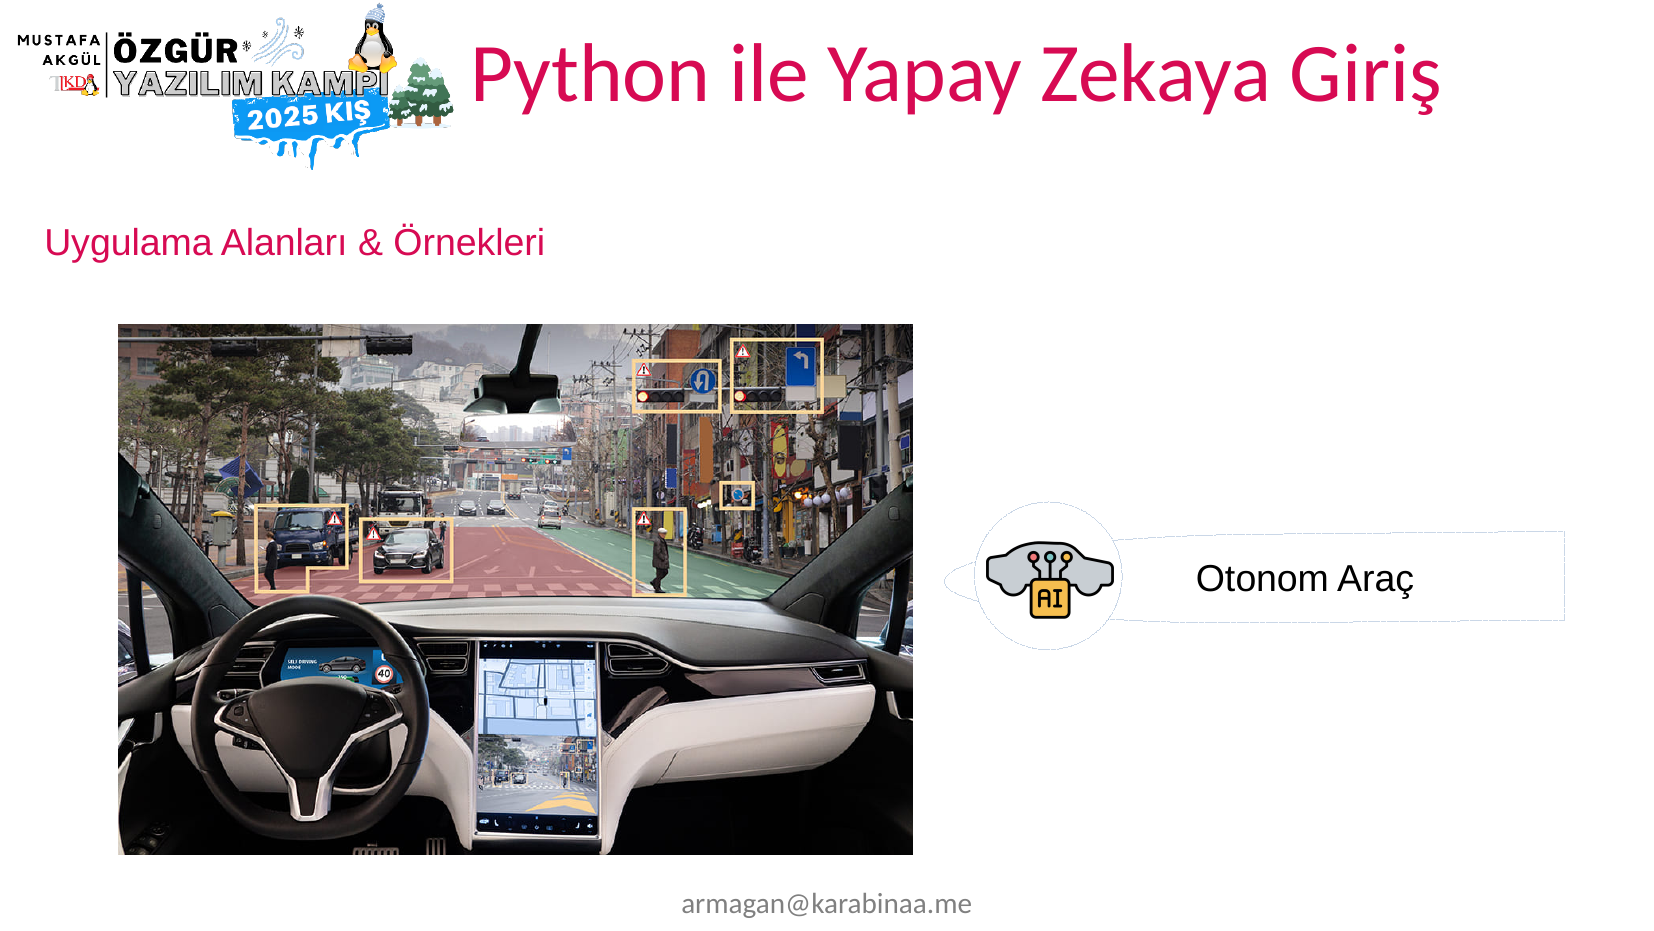

Python ile Yapay Zekaya Giriş
Uygulama Alanları & Örnekleri
Otonom Araç
armagan@karabinaa.me